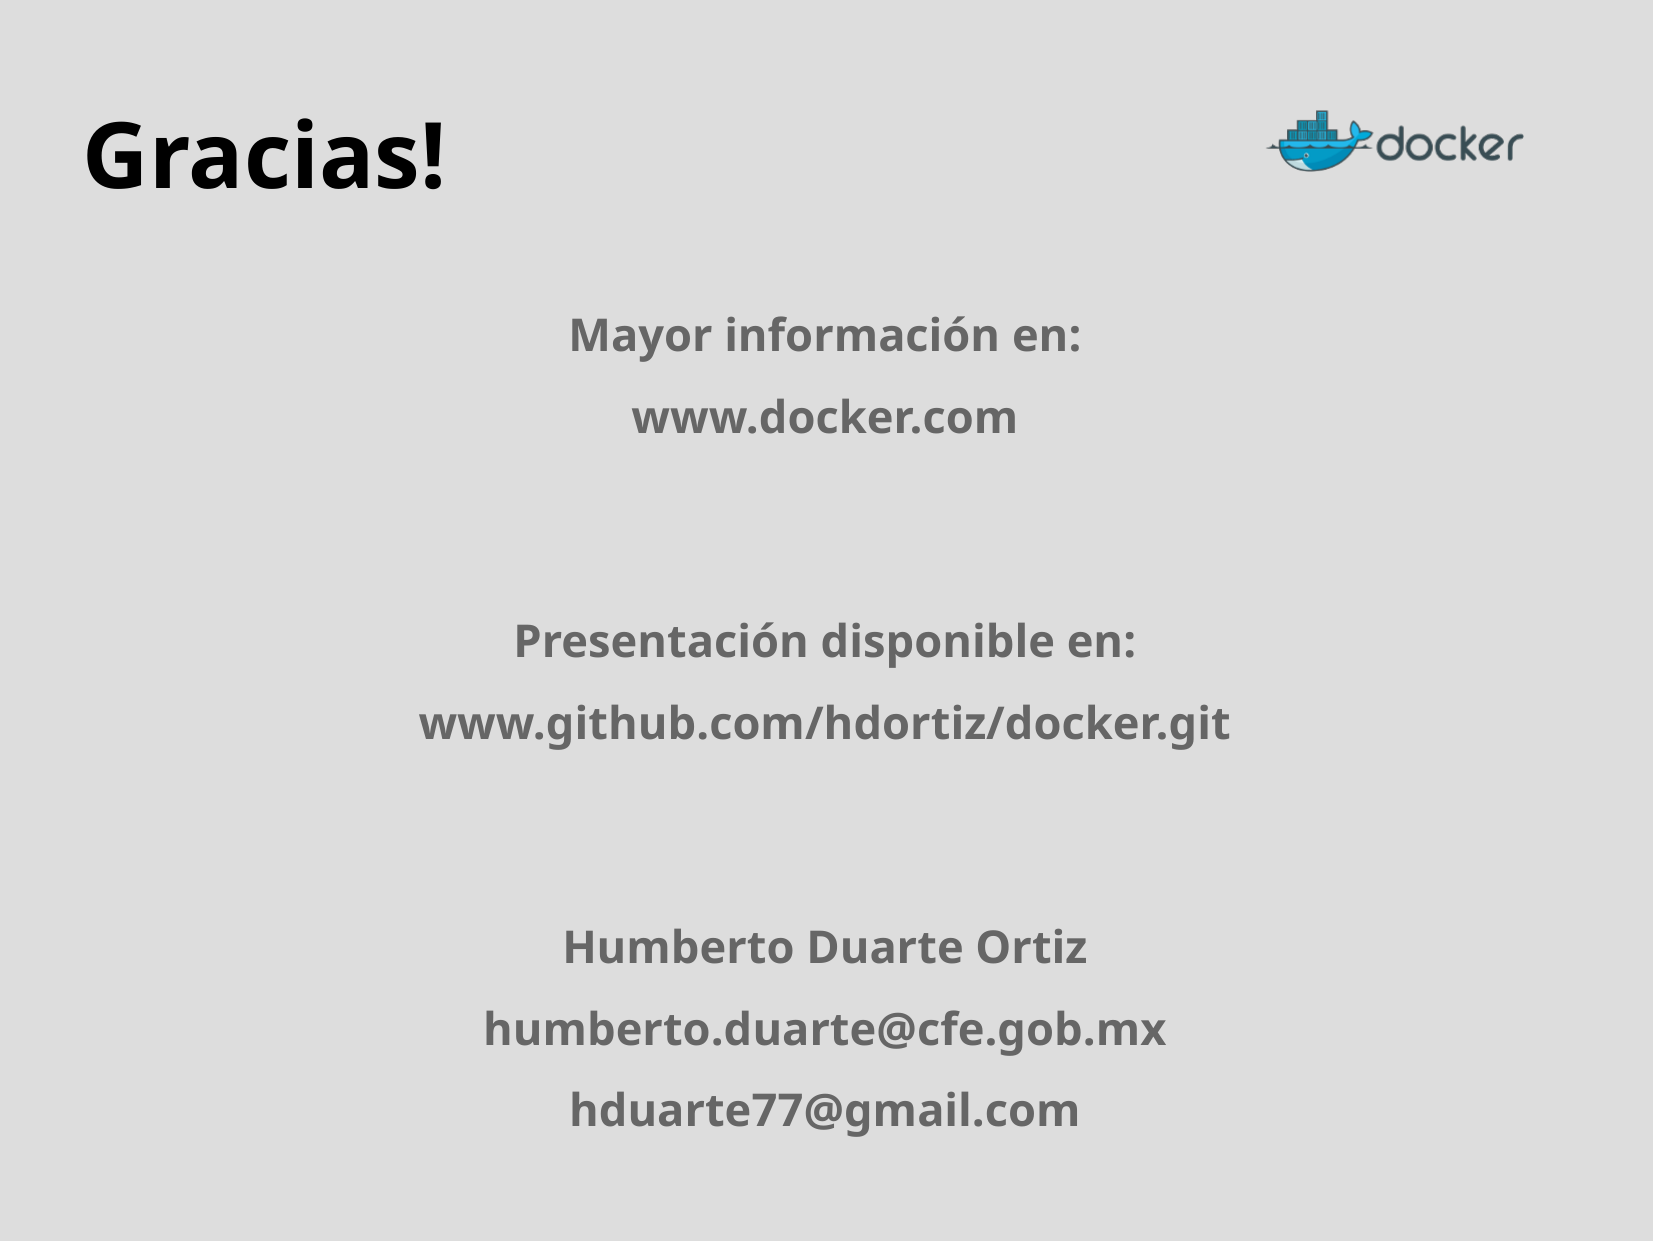

# Gracias!
Mayor información en:
www.docker.com
Presentación disponible en:
www.github.com/hdortiz/docker.git
Humberto Duarte Ortiz
humberto.duarte@cfe.gob.mx
hduarte77@gmail.com